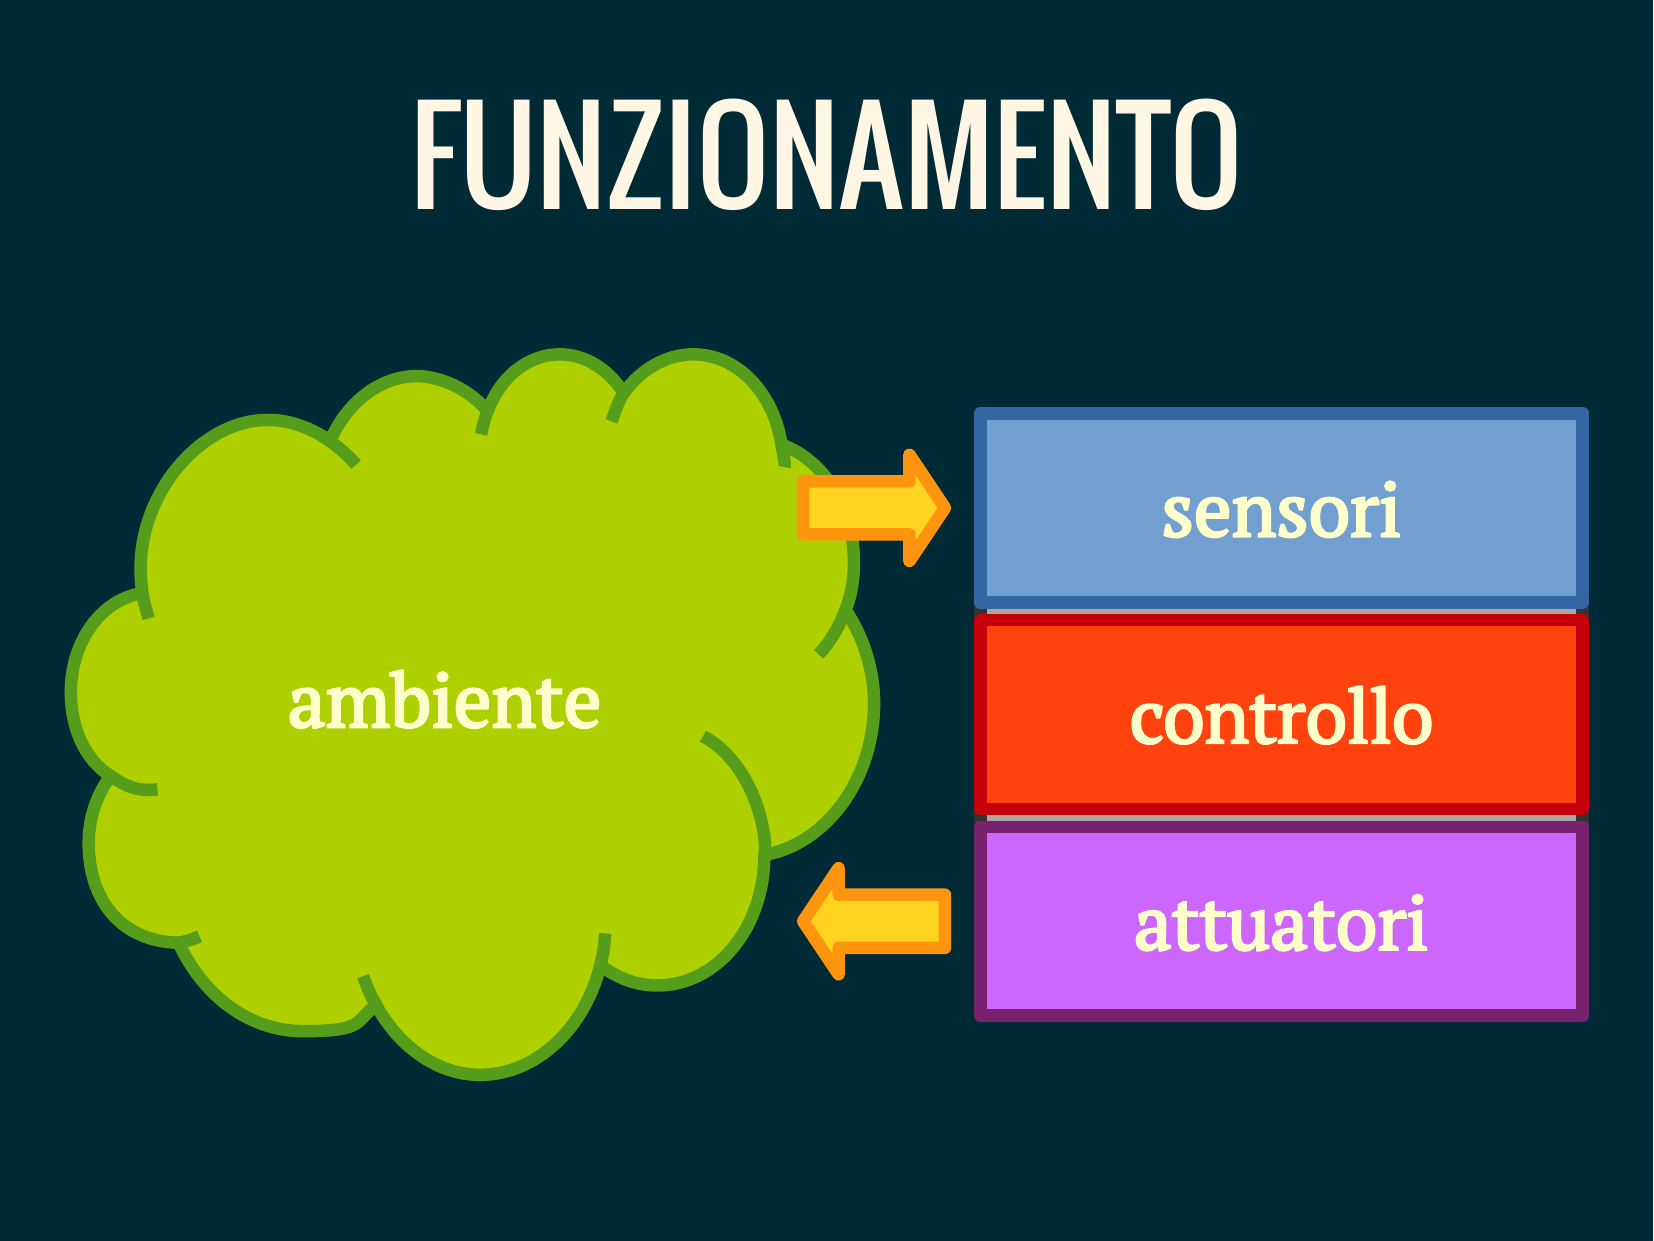

# Funzionamento
ambiente
robot
sensori
controllo
attuatori